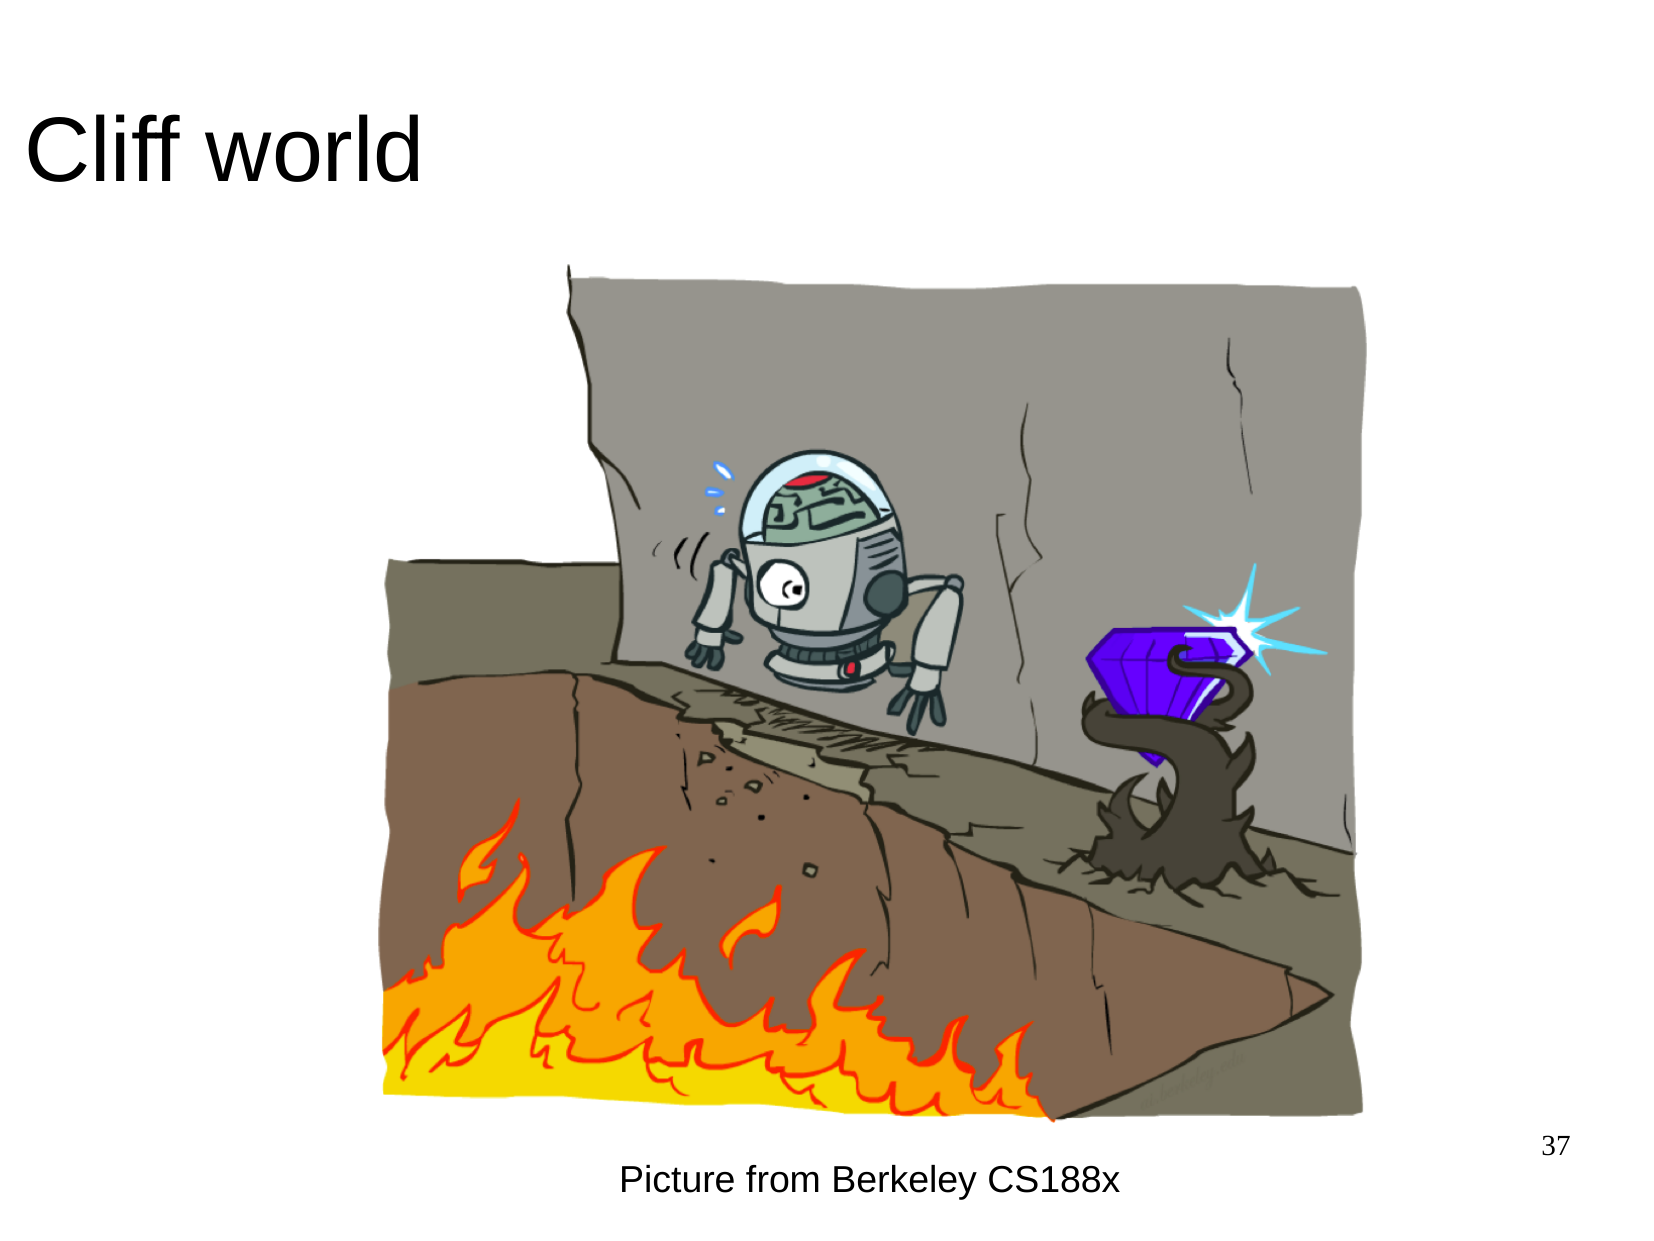

#
Cliff world
37
Picture from Berkeley CS188x